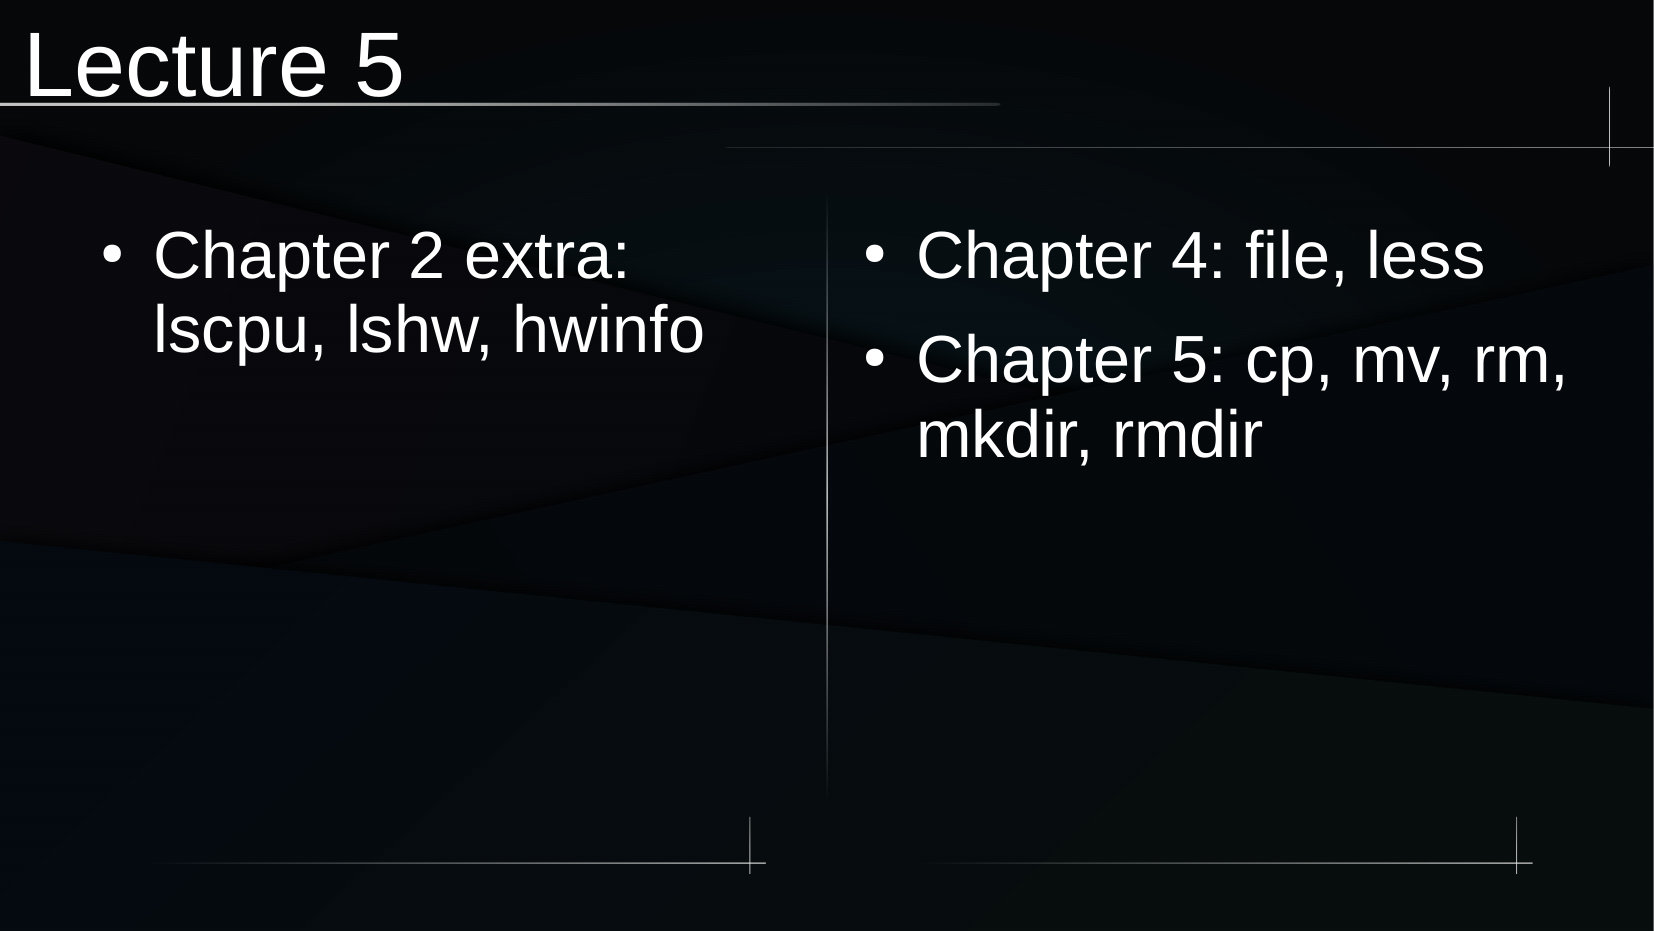

# Lecture 5
Chapter 2 extra: lscpu, lshw, hwinfo
Chapter 4: file, less
Chapter 5: cp, mv, rm, mkdir, rmdir